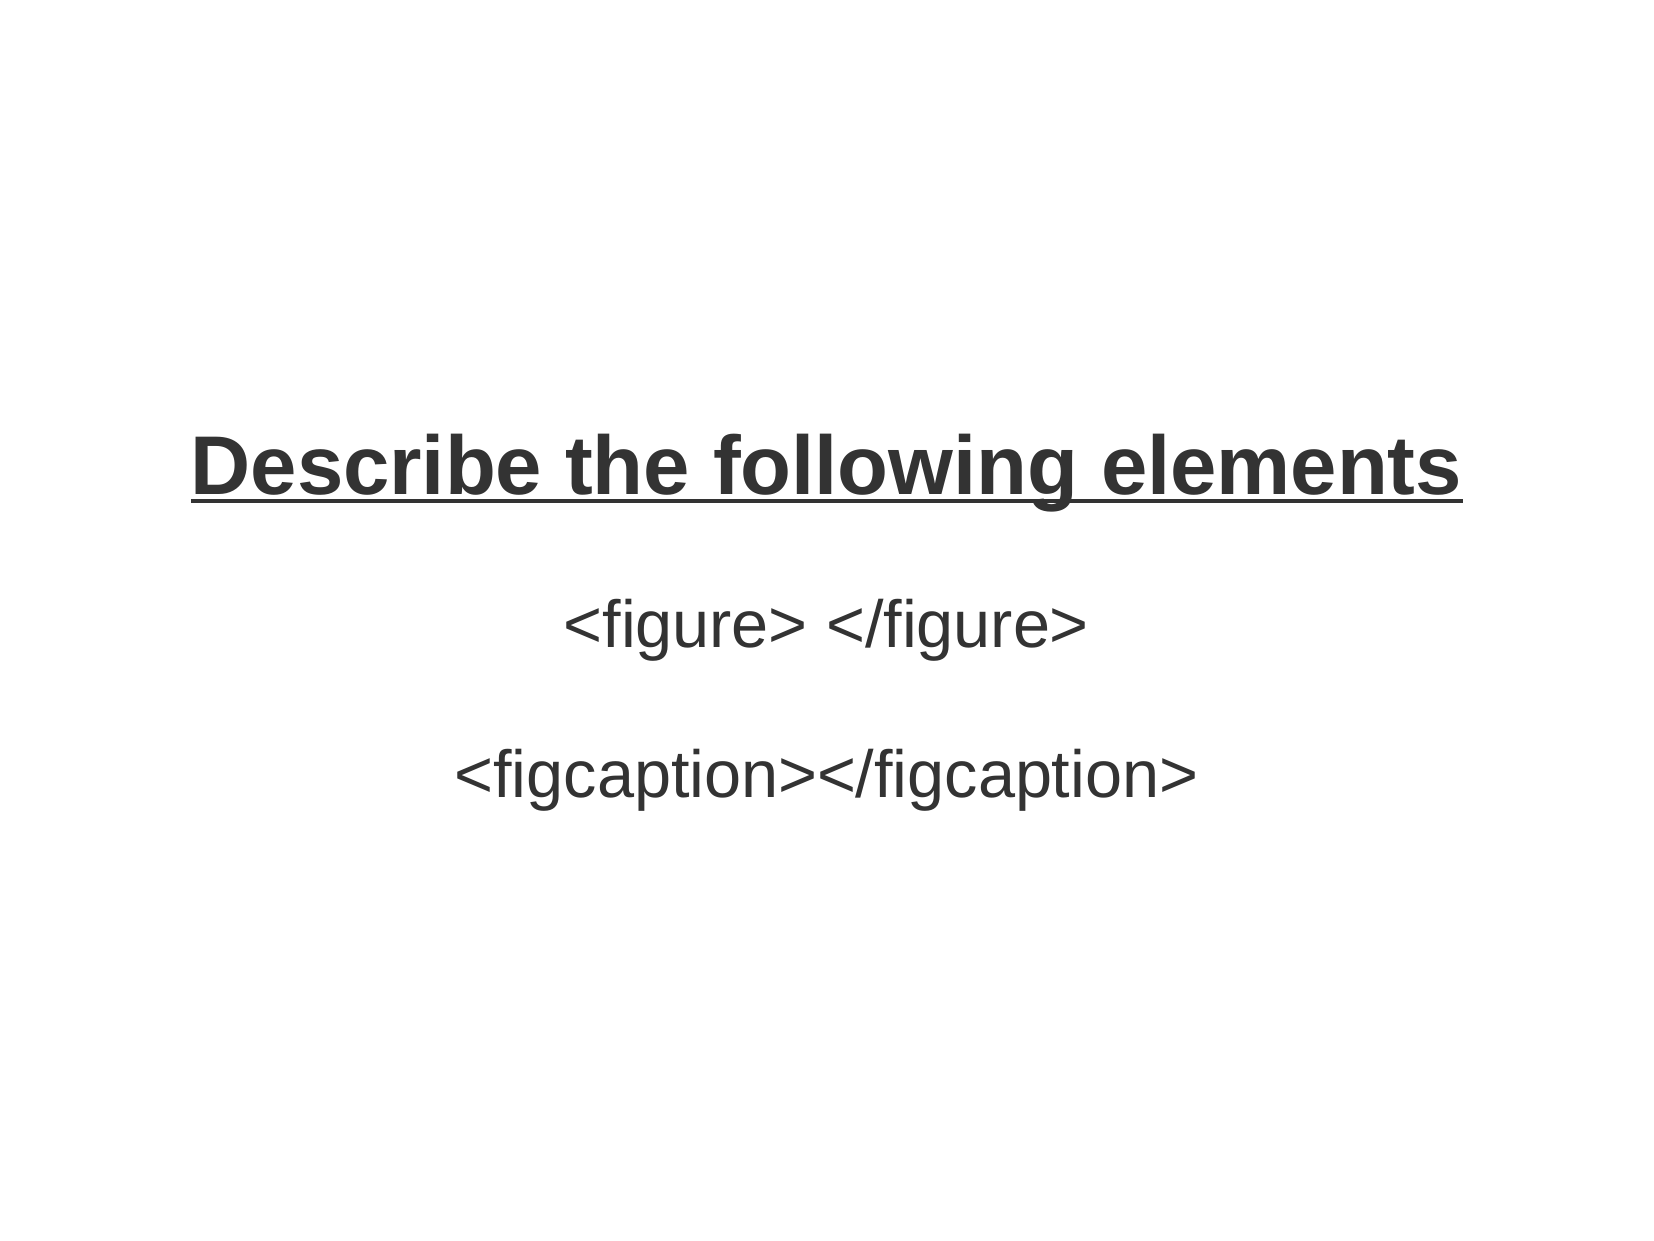

# Describe the following elements
<figure> </figure>
<figcaption></figcaption>